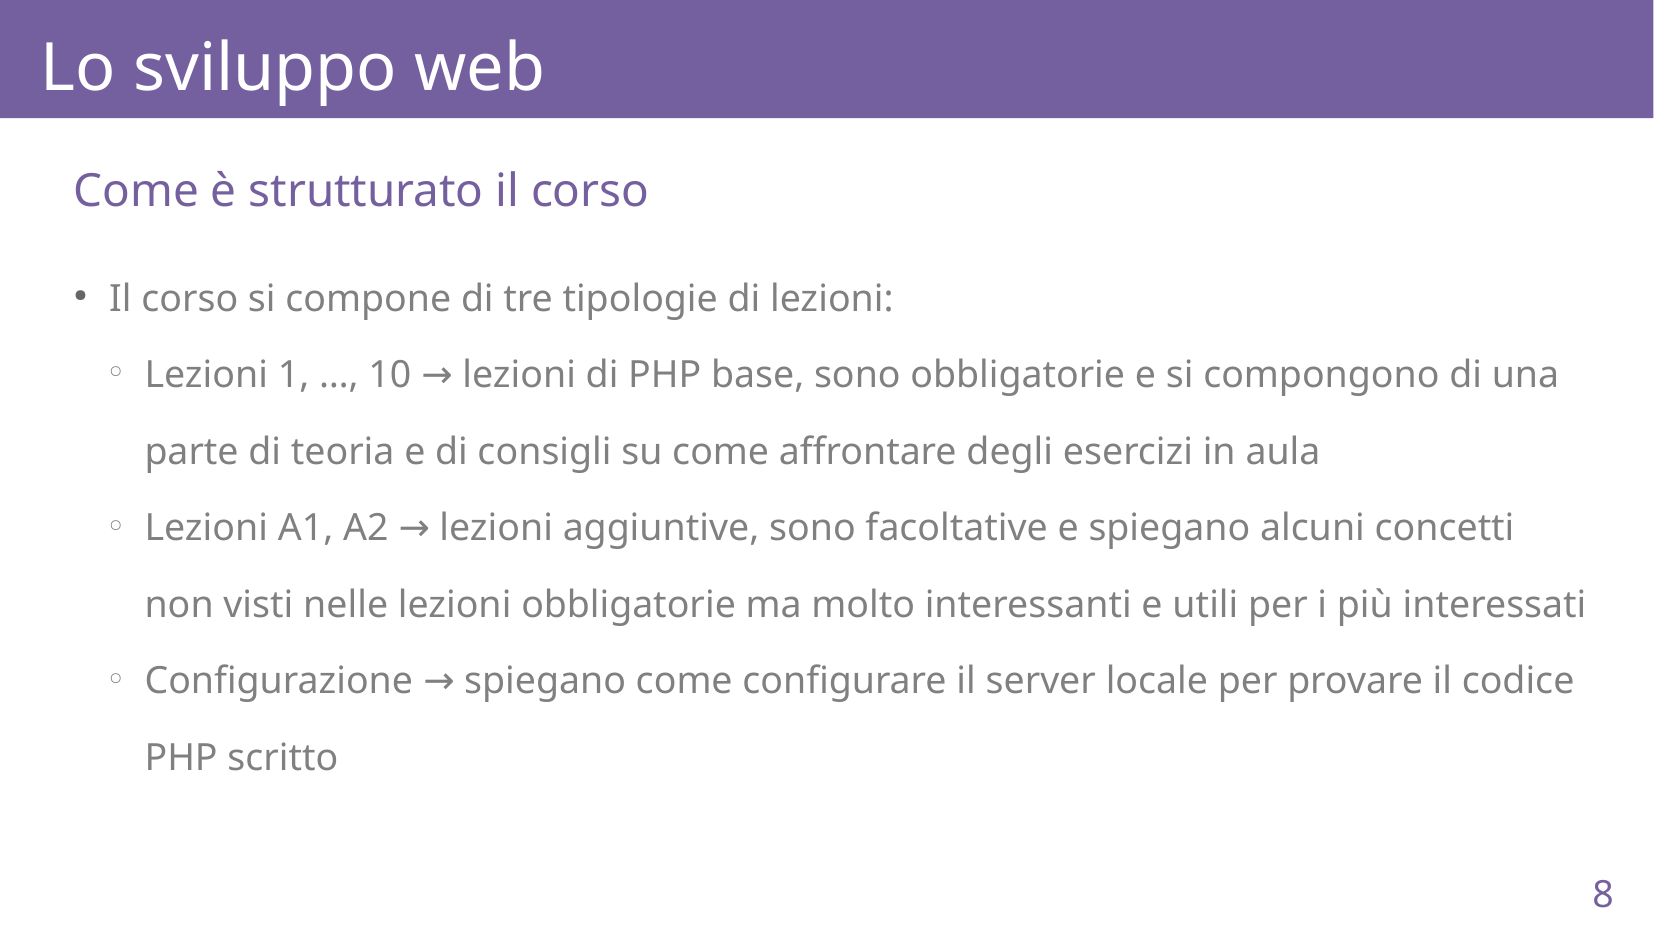

Lo sviluppo web
Come è strutturato il corso
Il corso si compone di tre tipologie di lezioni:
Lezioni 1, …, 10 → lezioni di PHP base, sono obbligatorie e si compongono di una
parte di teoria e di consigli su come affrontare degli esercizi in aula
Lezioni A1, A2 → lezioni aggiuntive, sono facoltative e spiegano alcuni concetti
non visti nelle lezioni obbligatorie ma molto interessanti e utili per i più interessati
Configurazione → spiegano come configurare il server locale per provare il codice
PHP scritto